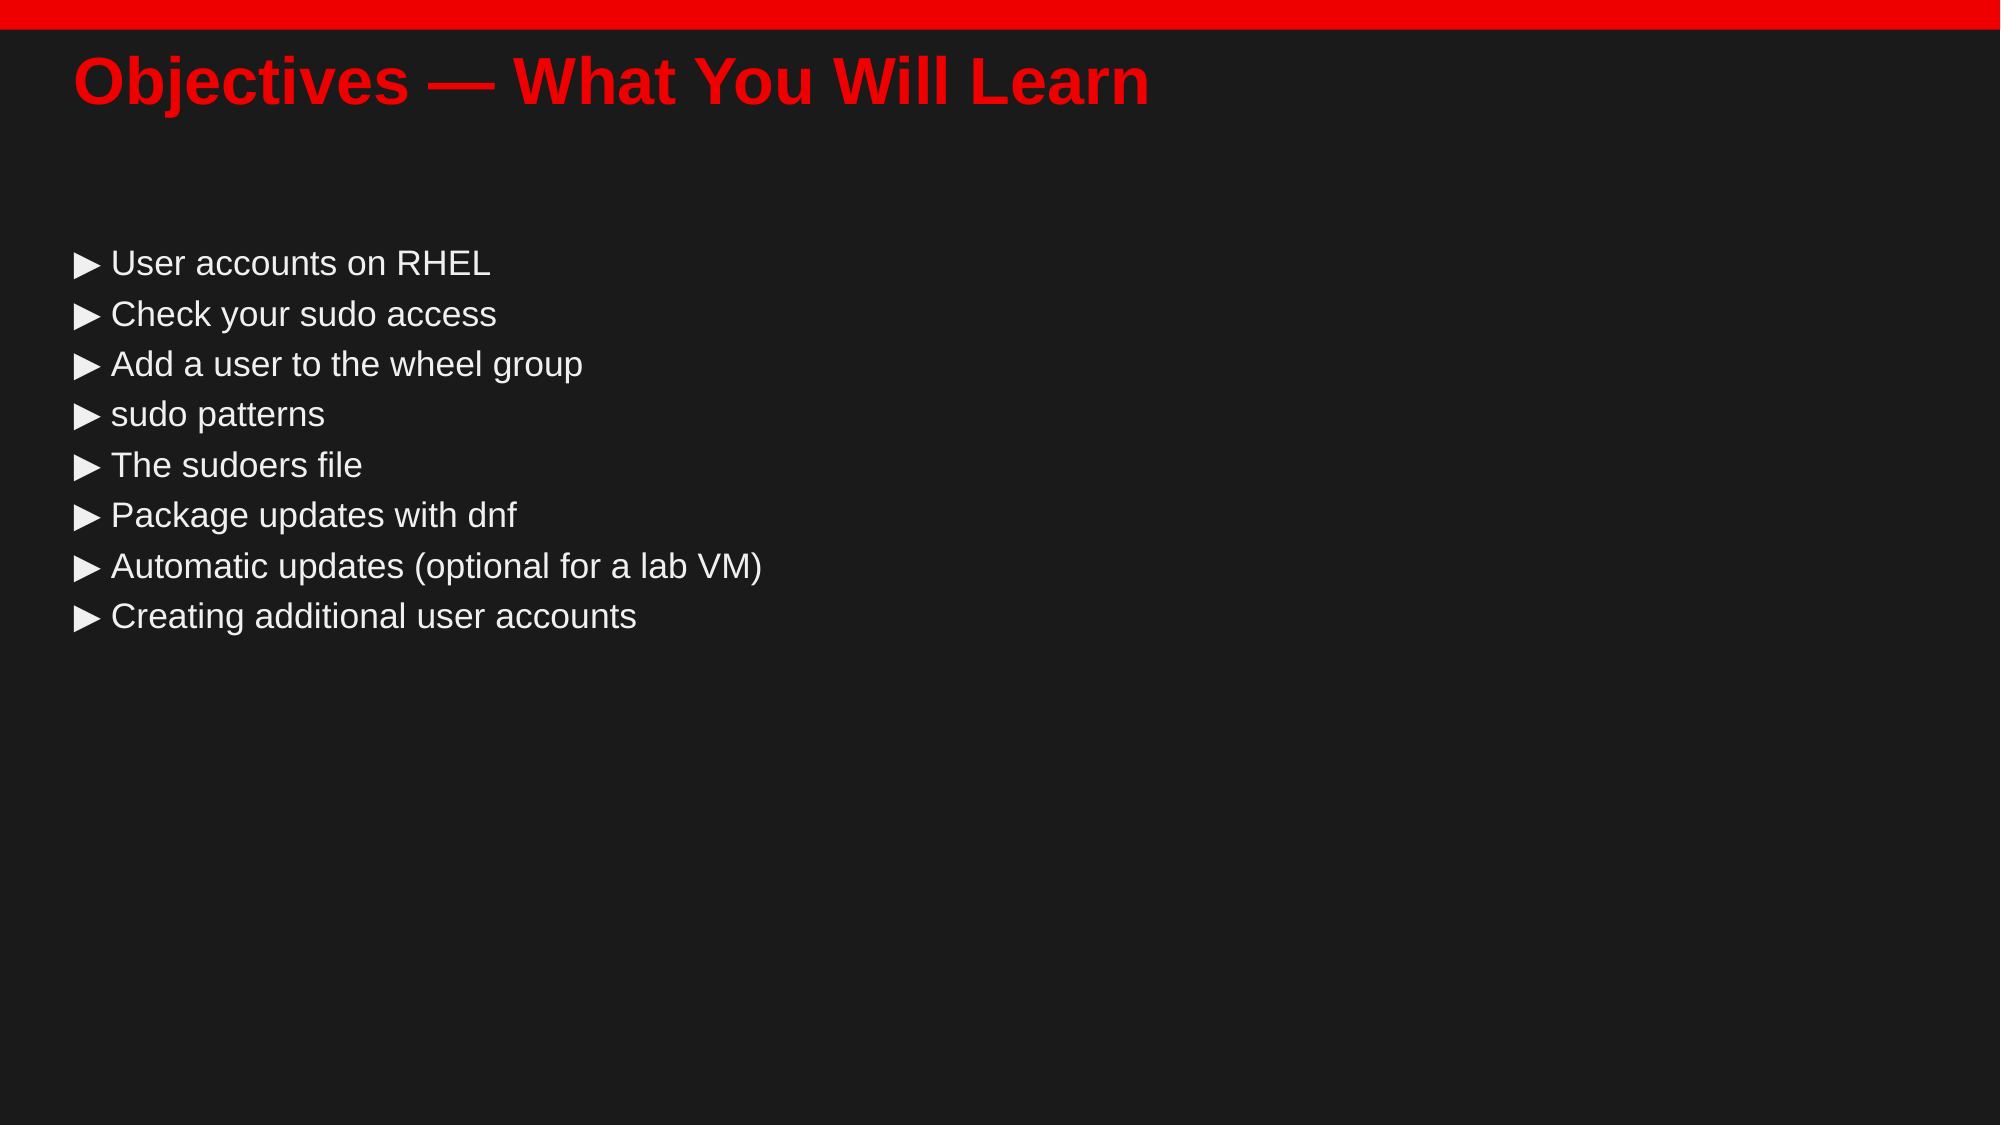

Objectives — What You Will Learn
▶ User accounts on RHEL
▶ Check your sudo access
▶ Add a user to the wheel group
▶ sudo patterns
▶ The sudoers file
▶ Package updates with dnf
▶ Automatic updates (optional for a lab VM)
▶ Creating additional user accounts